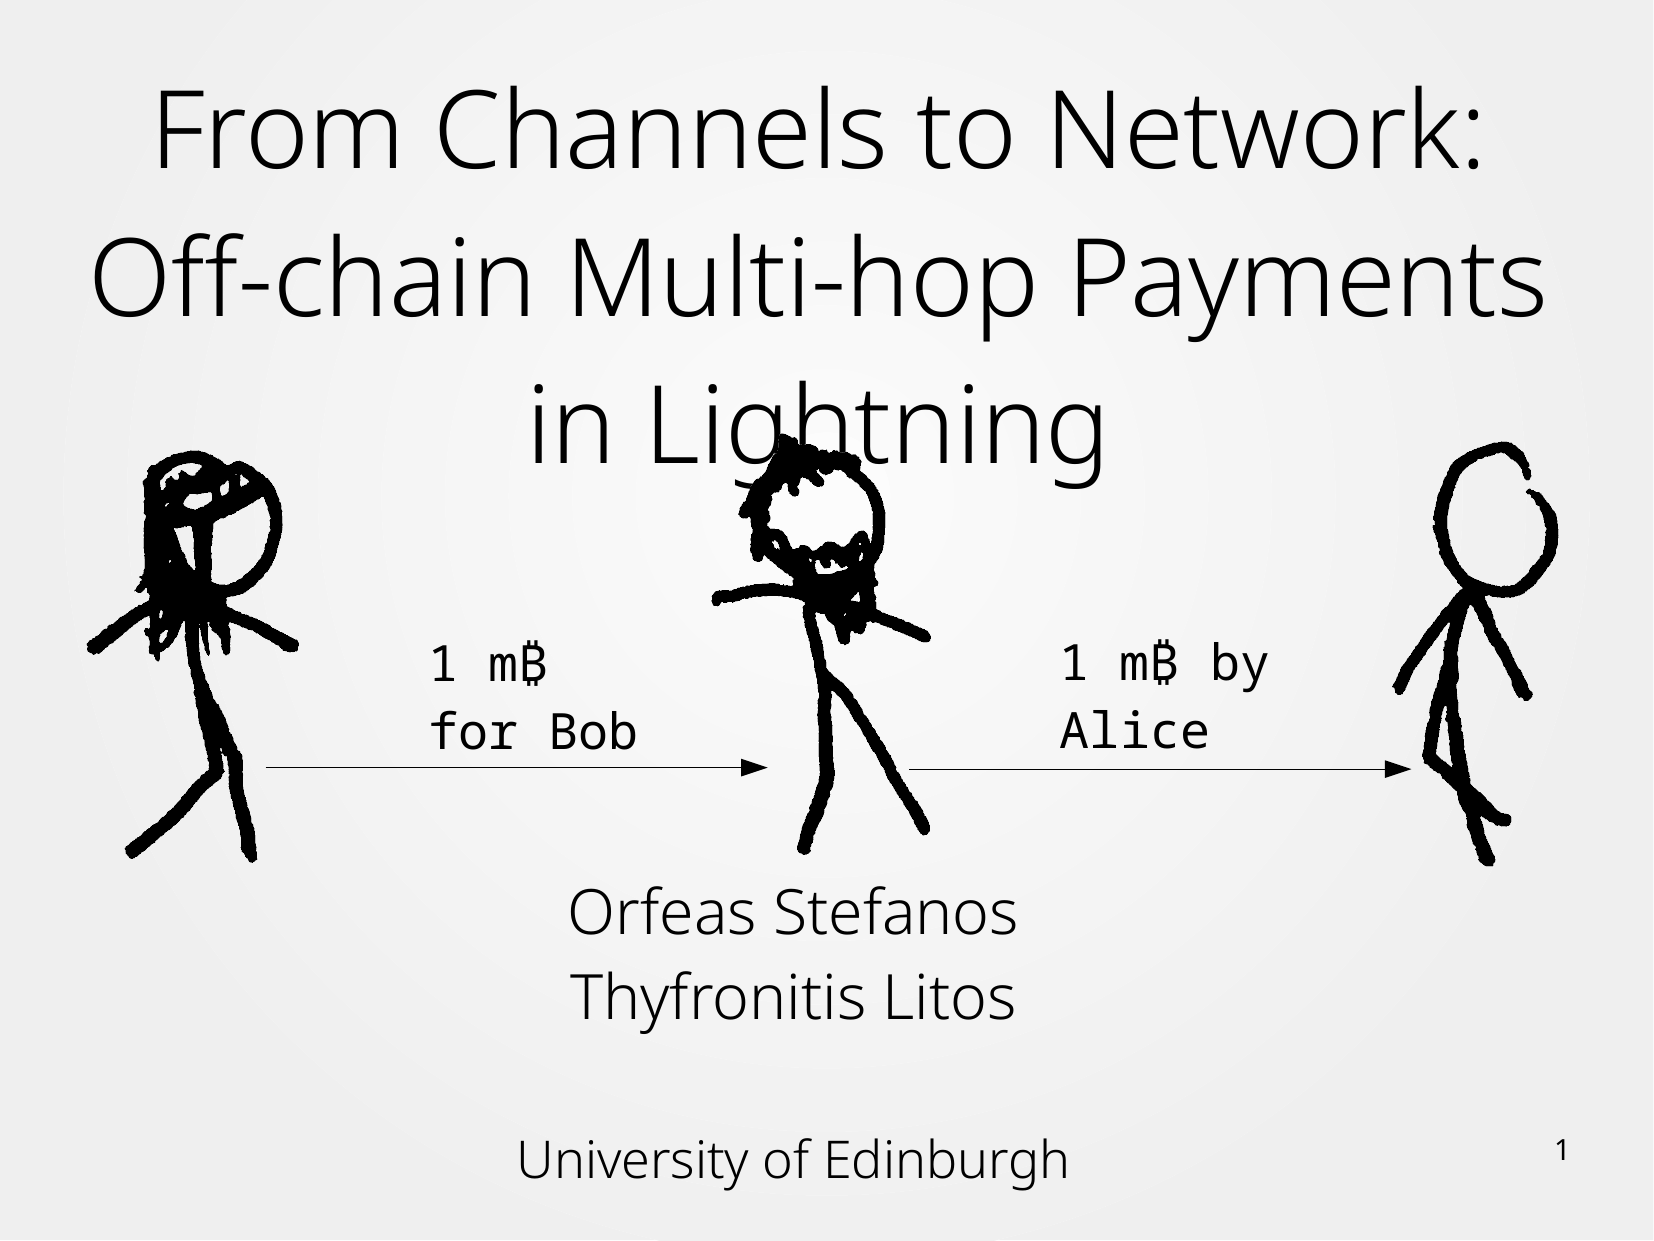

# From Channels to Network: Off-chain Multi-hop Payments in Lightning
1 m₿ by Alice
1 m₿ for Bob
Orfeas Stefanos
Thyfronitis Litos
University of Edinburgh
1